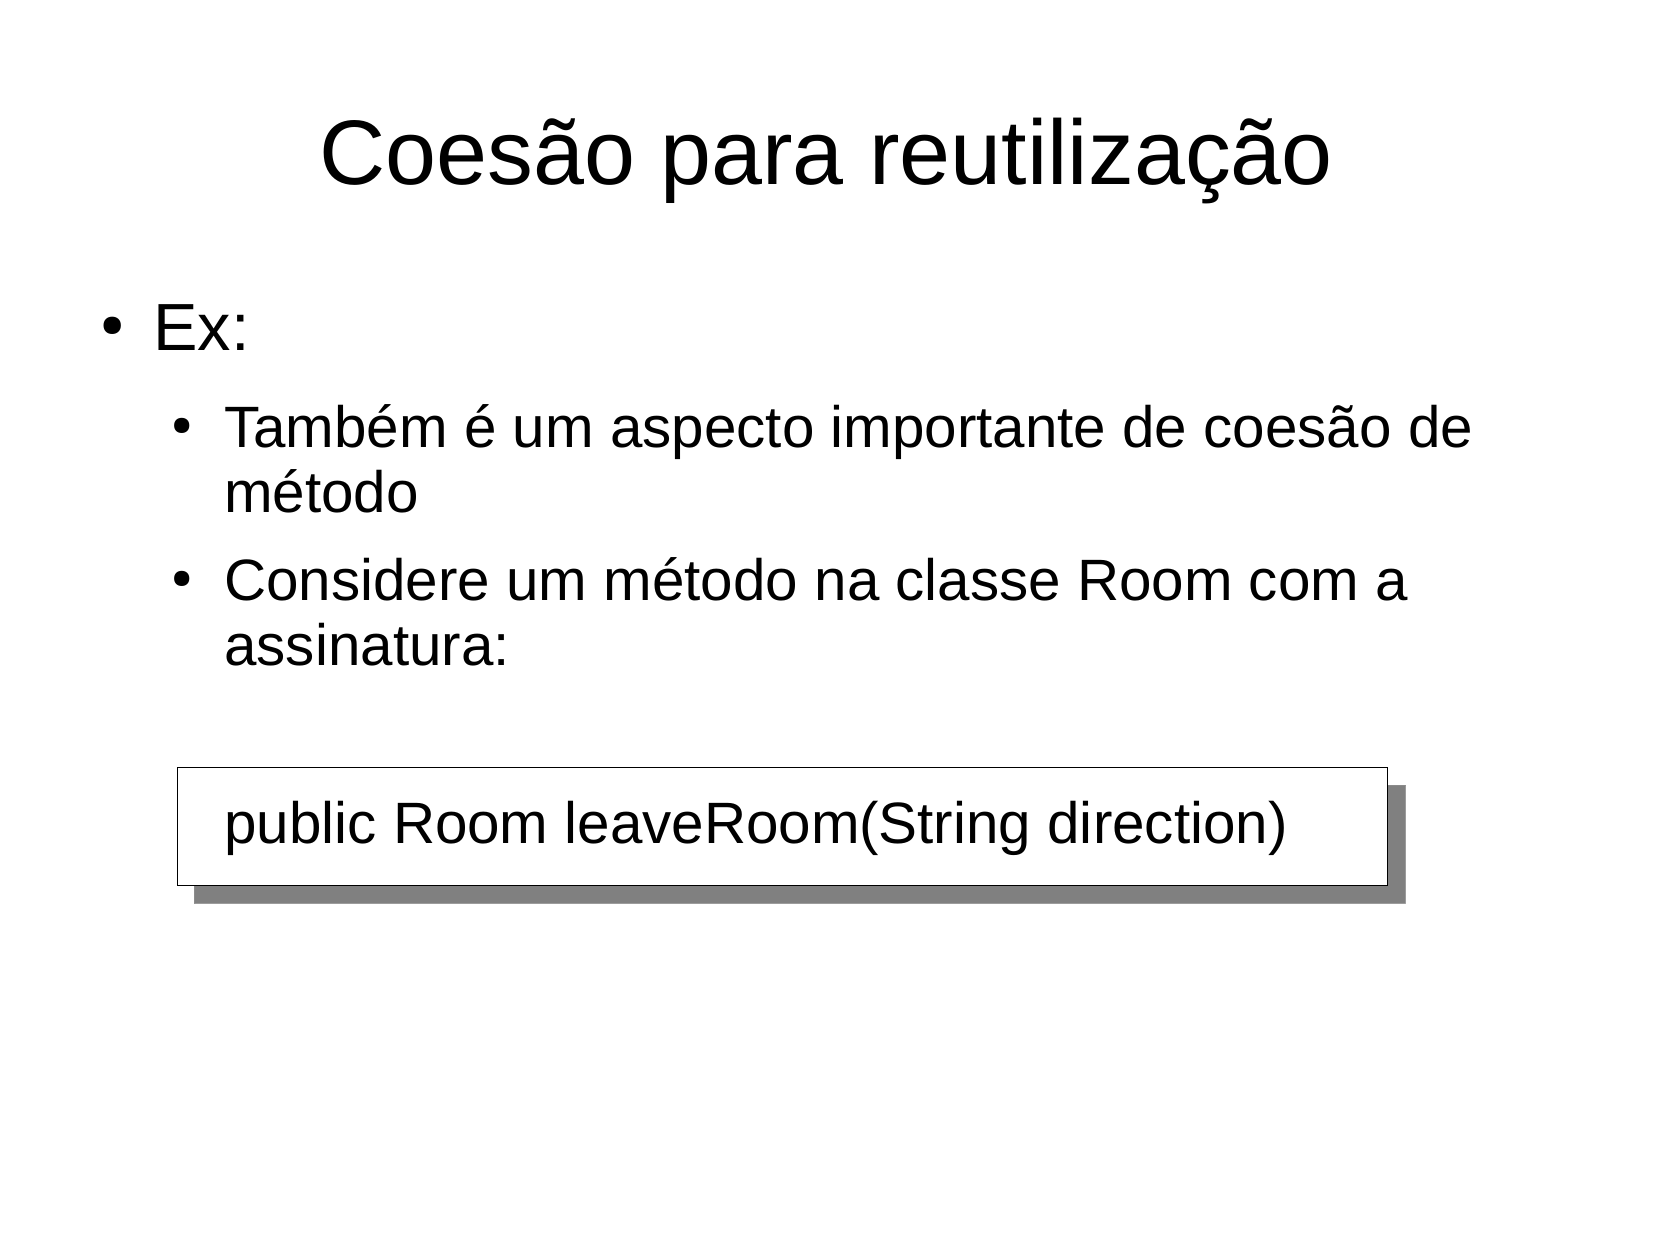

# Coesão para reutilização
Ex:
Também é um aspecto importante de coesão de método
Considere um método na classe Room com a assinatura:
public Room leaveRoom(String direction)